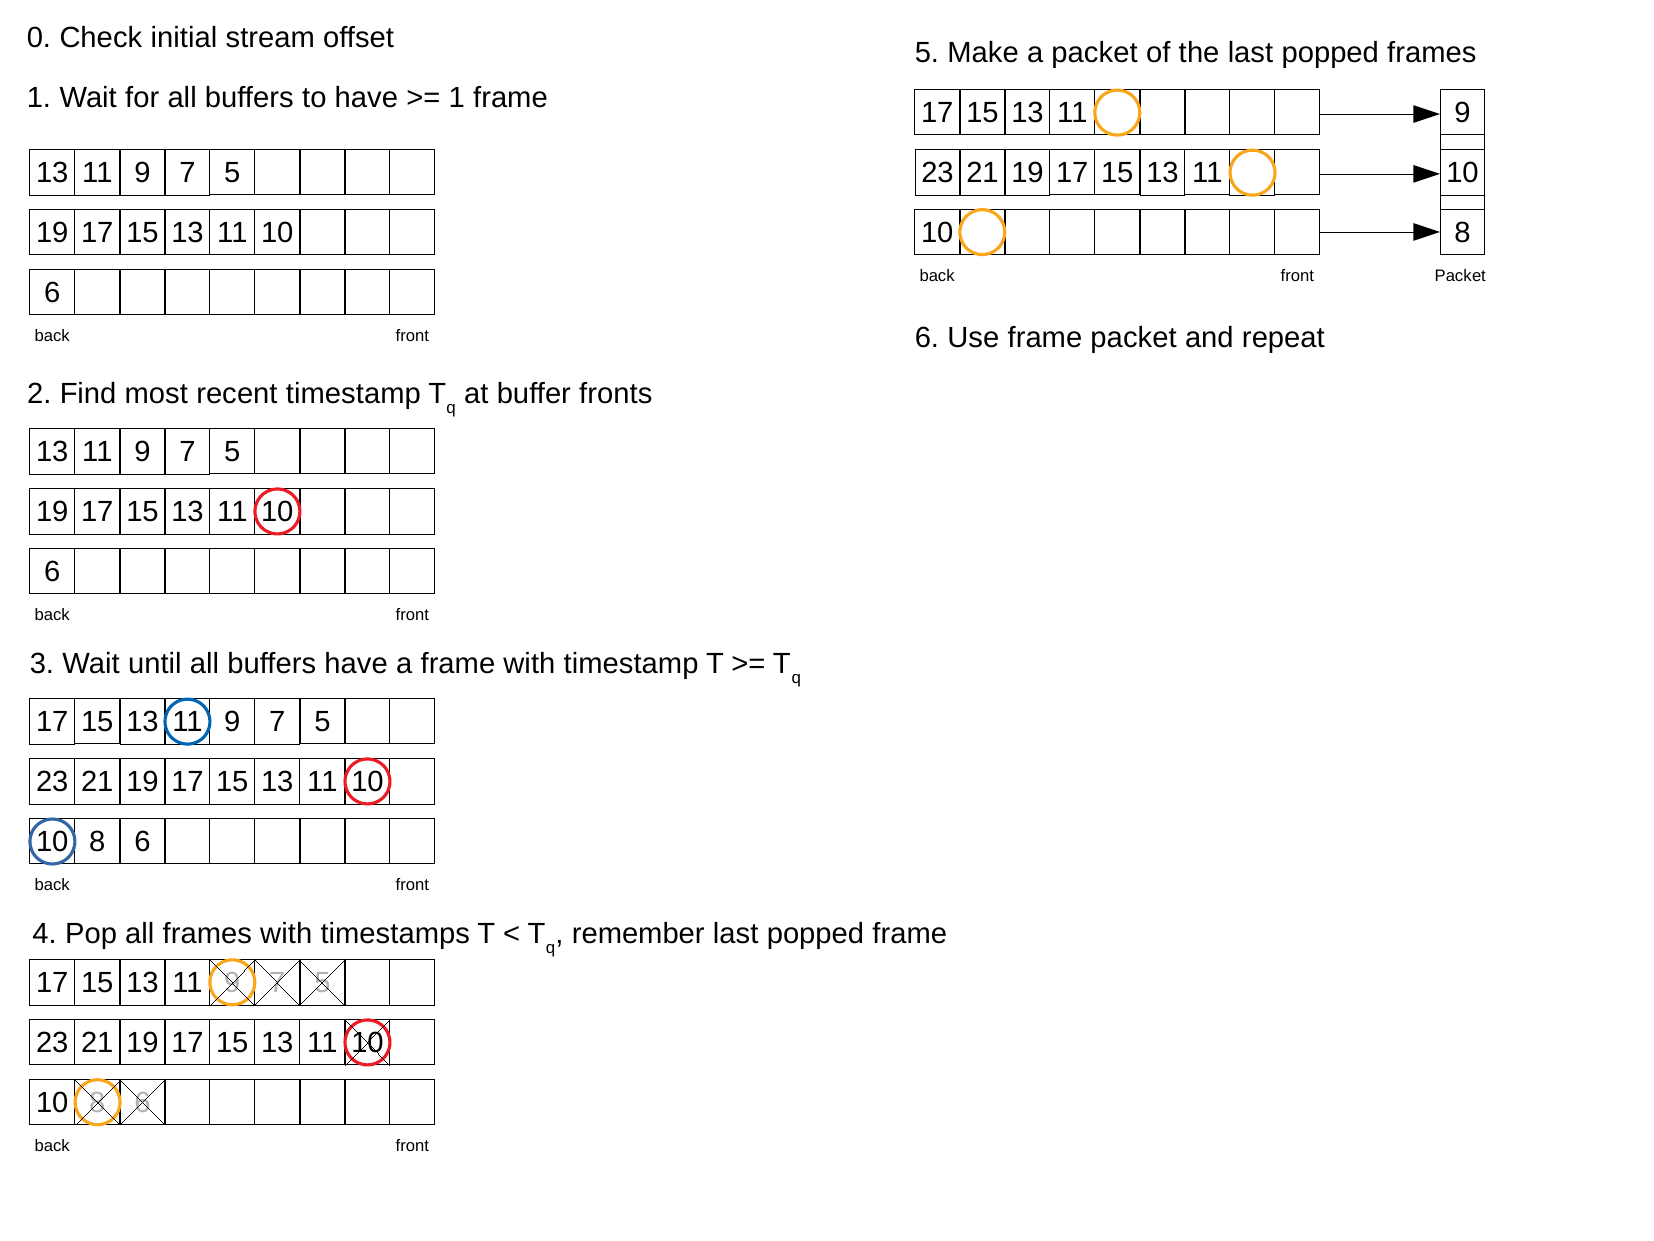

0. Check initial stream offset
5. Make a packet of the last popped frames
1. Wait for all buffers to have >= 1 frame
15
17
13
11
9
5
17
15
11
13
11
9
7
23
21
19
13
10
17
15
11
19
13
10
10
8
back
front
Packet
6
6. Use frame packet and repeat
back
front
2. Find most recent timestamp Tq at buffer fronts
5
13
11
9
7
17
15
11
19
13
10
6
back
front
3. Wait until all buffers have a frame with timestamp T >= Tq
15
5
17
13
11
9
7
17
15
11
23
21
19
13
10
10
8
6
back
front
4. Pop all frames with timestamps T < Tq, remember last popped frame
17
15
13
11
9
7
5
17
15
11
23
21
19
13
10
10
8
6
back
front